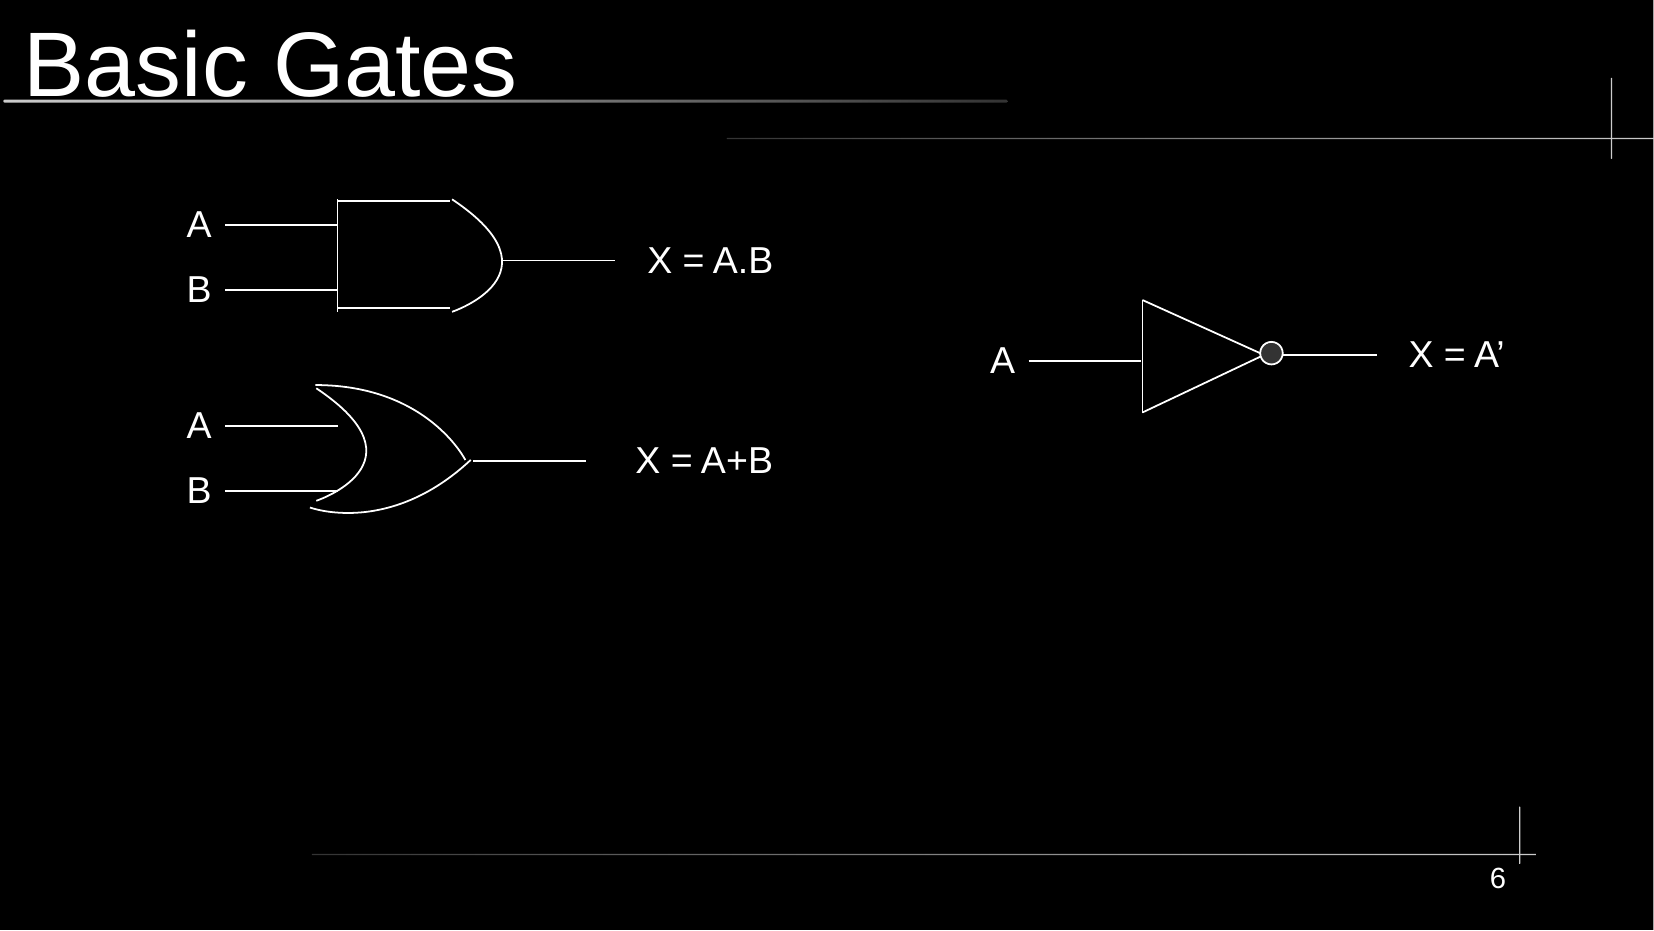

# Basic Gates
A
X = A.B
B
X = A’
A
A
X = A+B
B
6